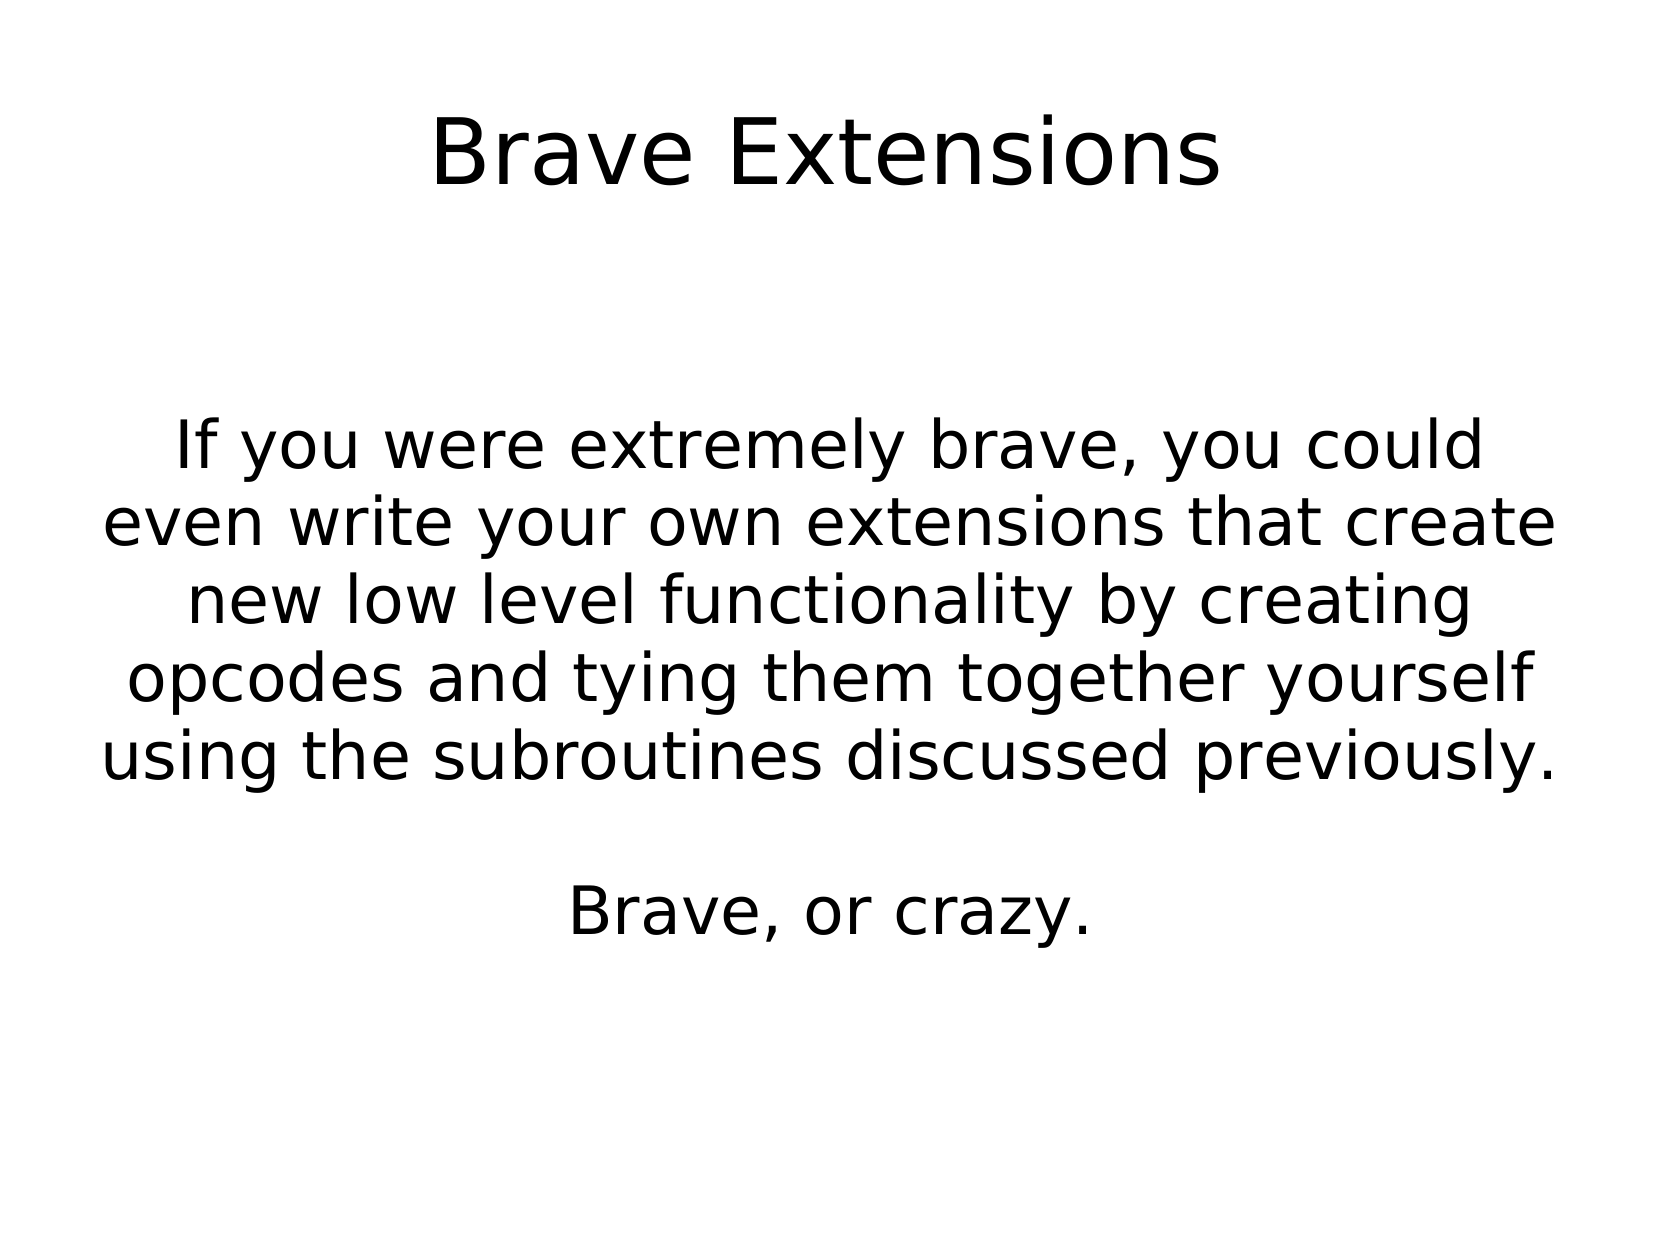

# Brave Extensions
If you were extremely brave, you could even write your own extensions that create new low level functionality by creating opcodes and tying them together yourself using the subroutines discussed previously.
Brave, or crazy.